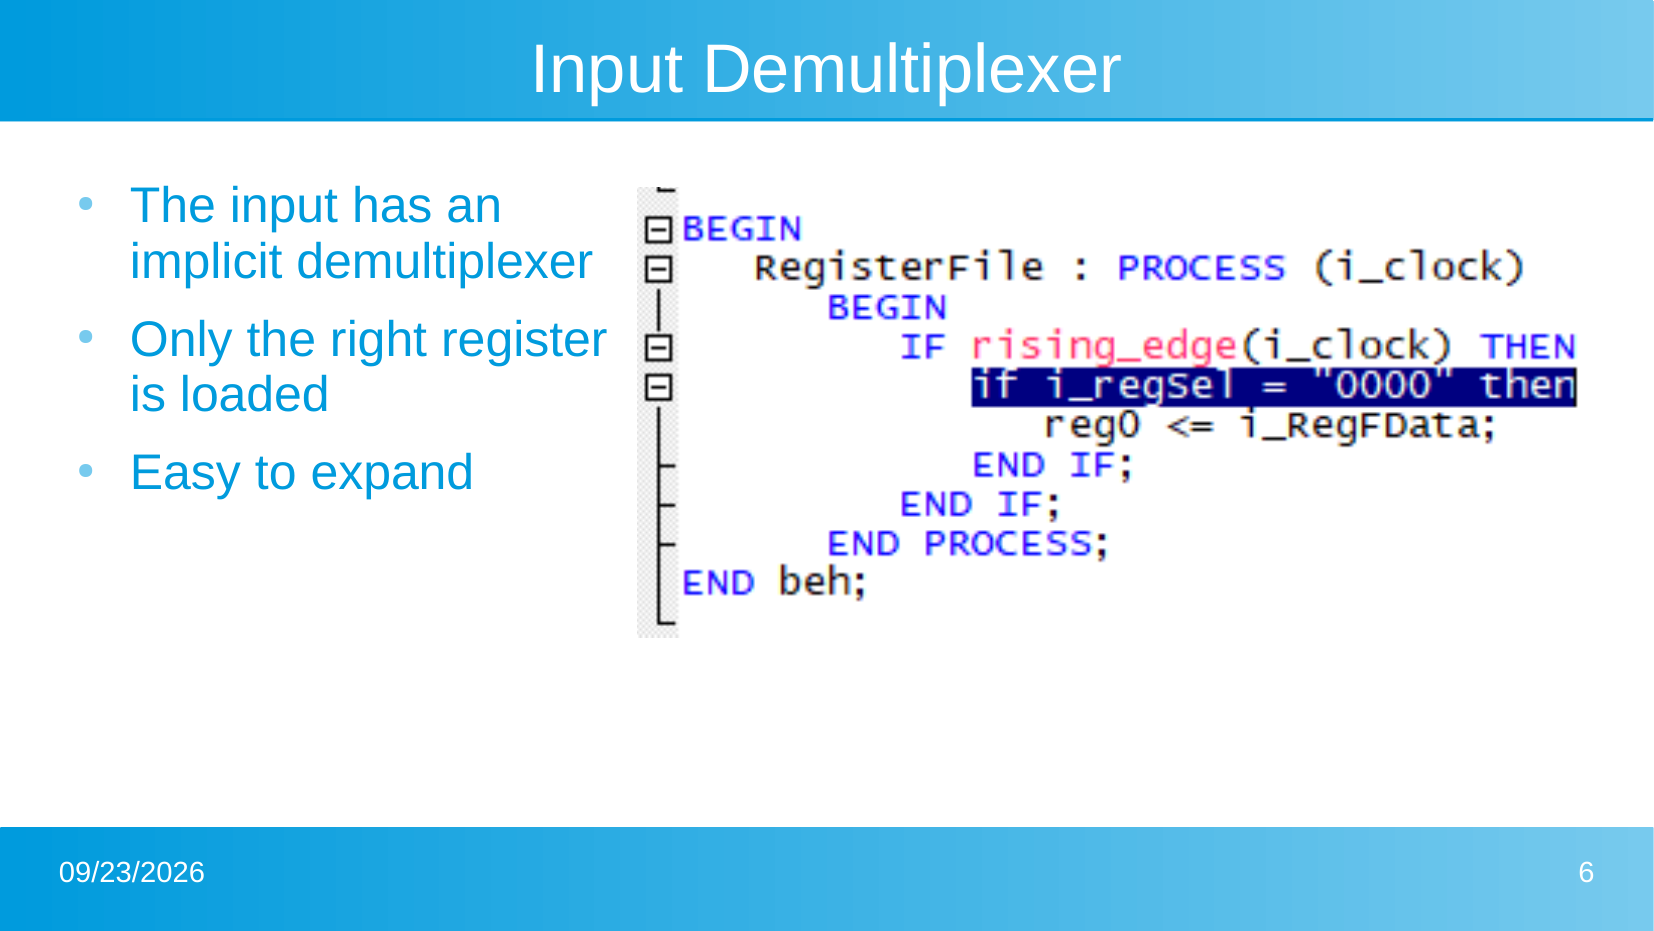

# Input Demultiplexer
The input has an implicit demultiplexer
Only the right register is loaded
Easy to expand
6